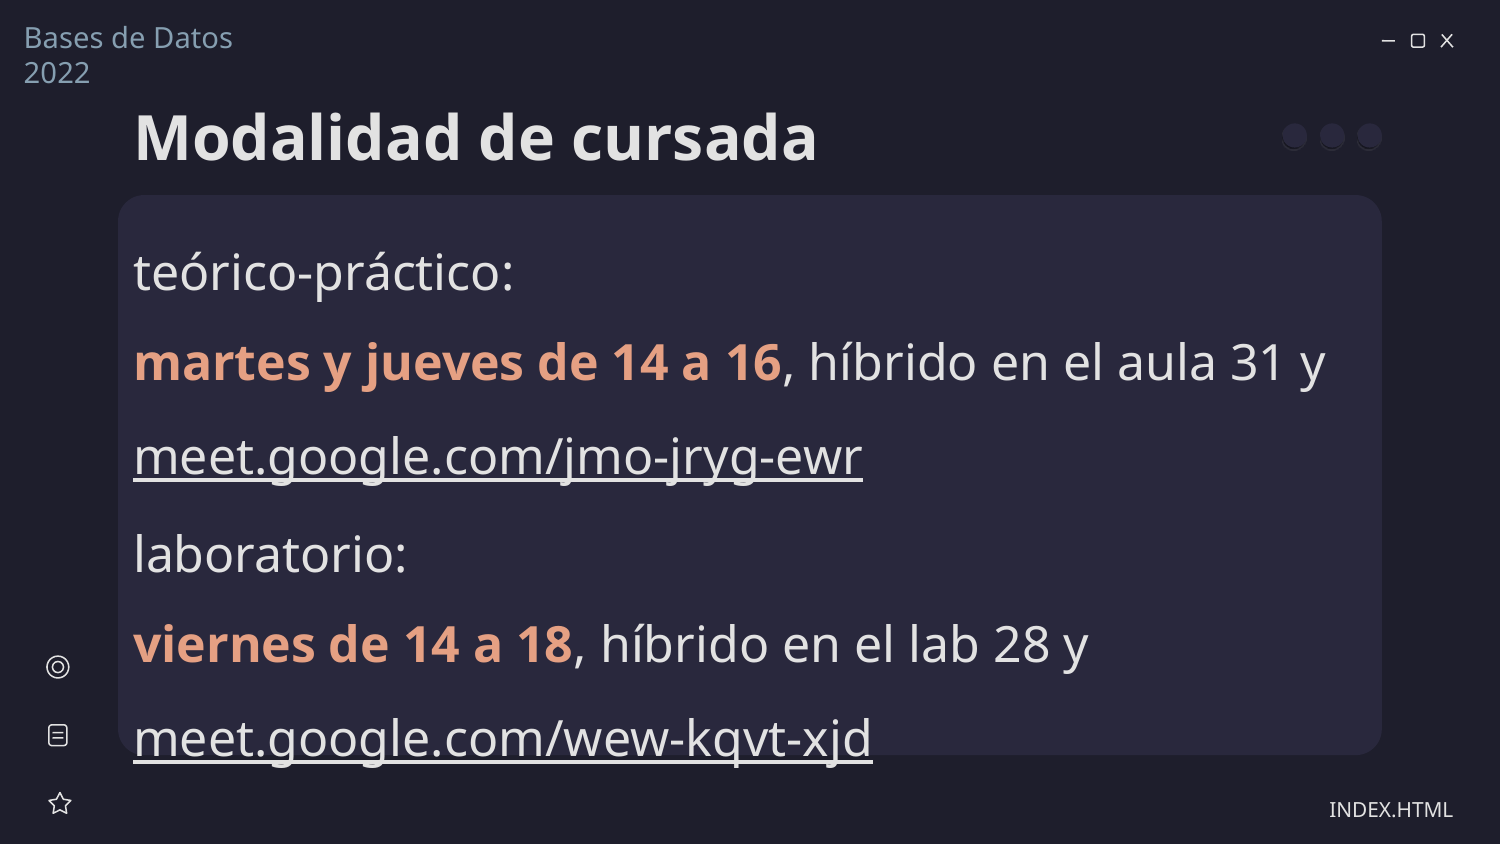

Modalidad de cursada
teórico-práctico:
martes y jueves de 14 a 16, híbrido en el aula 31 y meet.google.com/jmo-jryg-ewr
laboratorio:
viernes de 14 a 18, híbrido en el lab 28 y meet.google.com/wew-kqvt-xjd
# INDEX.HTML